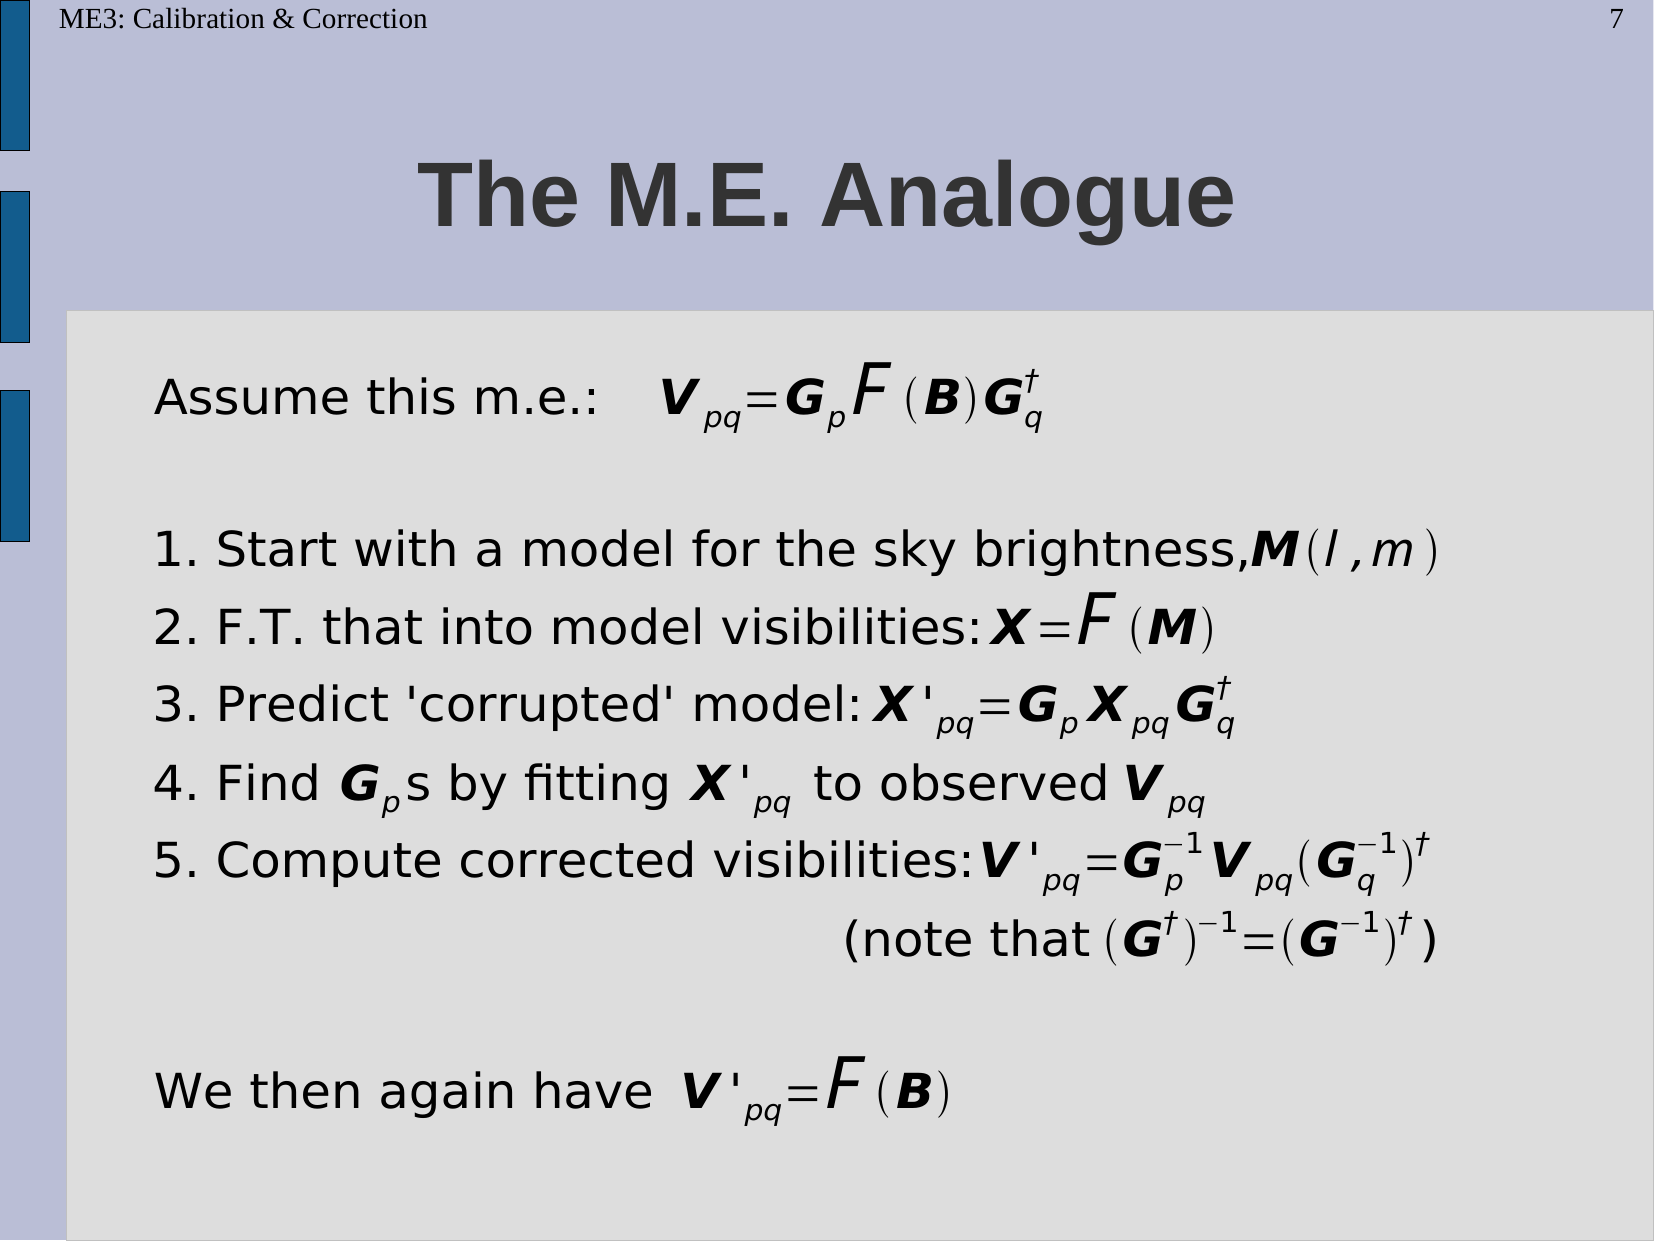

ME3: Calibration & Correction
7
# The M.E. Analogue